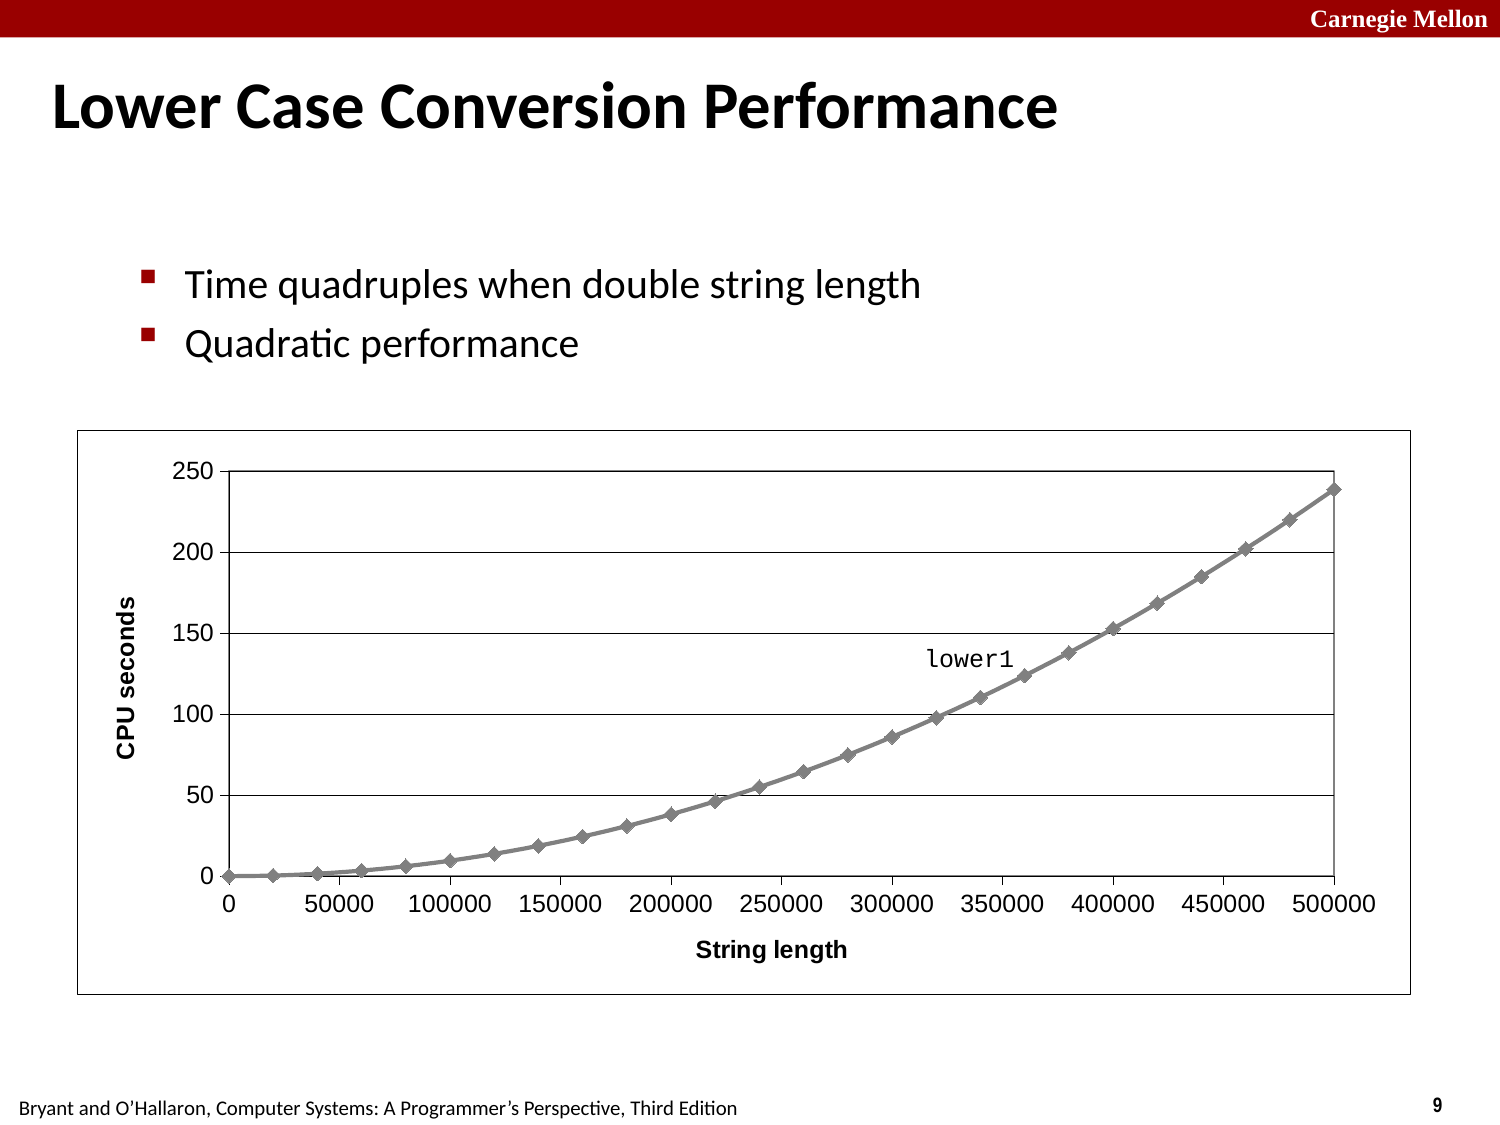

# Lower Case Conversion Performance
Time quadruples when double string length
Quadratic performance
### Chart
| Category | lower1 |
|---|---|lower1